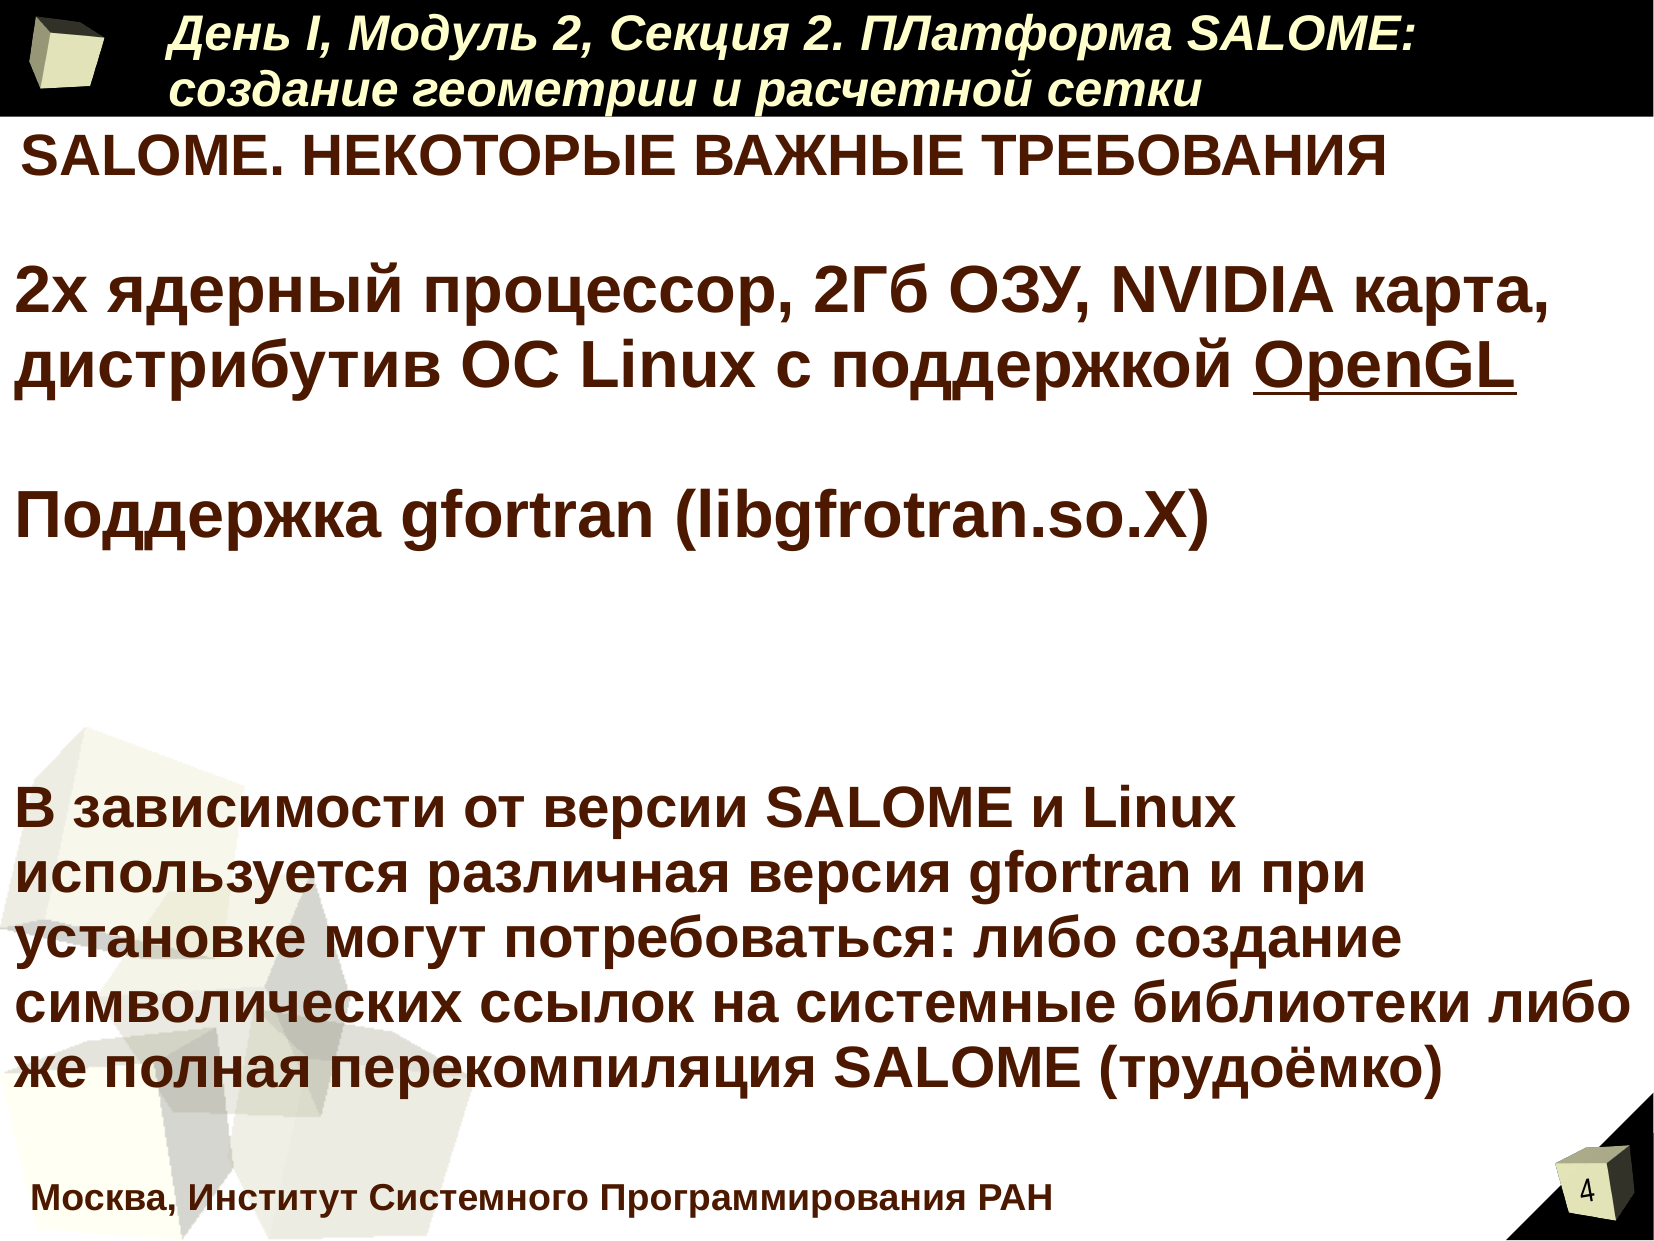

SALOME. НЕКОТОРЫЕ ВАЖНЫЕ ТРЕБОВАНИЯ
2х ядерный процессор, 2Гб ОЗУ, NVIDIA карта, дистрибутив ОС Linux с поддержкой OpenGL
Поддержка gfortran (libgfrotran.so.X)
В зависимости от версии SALOME и Linux используется различная версия gfortran и при установке могут потребоваться: либо создание символических ссылок на системные библиотеки либо же полная перекомпиляция SALOME (трудоёмко)